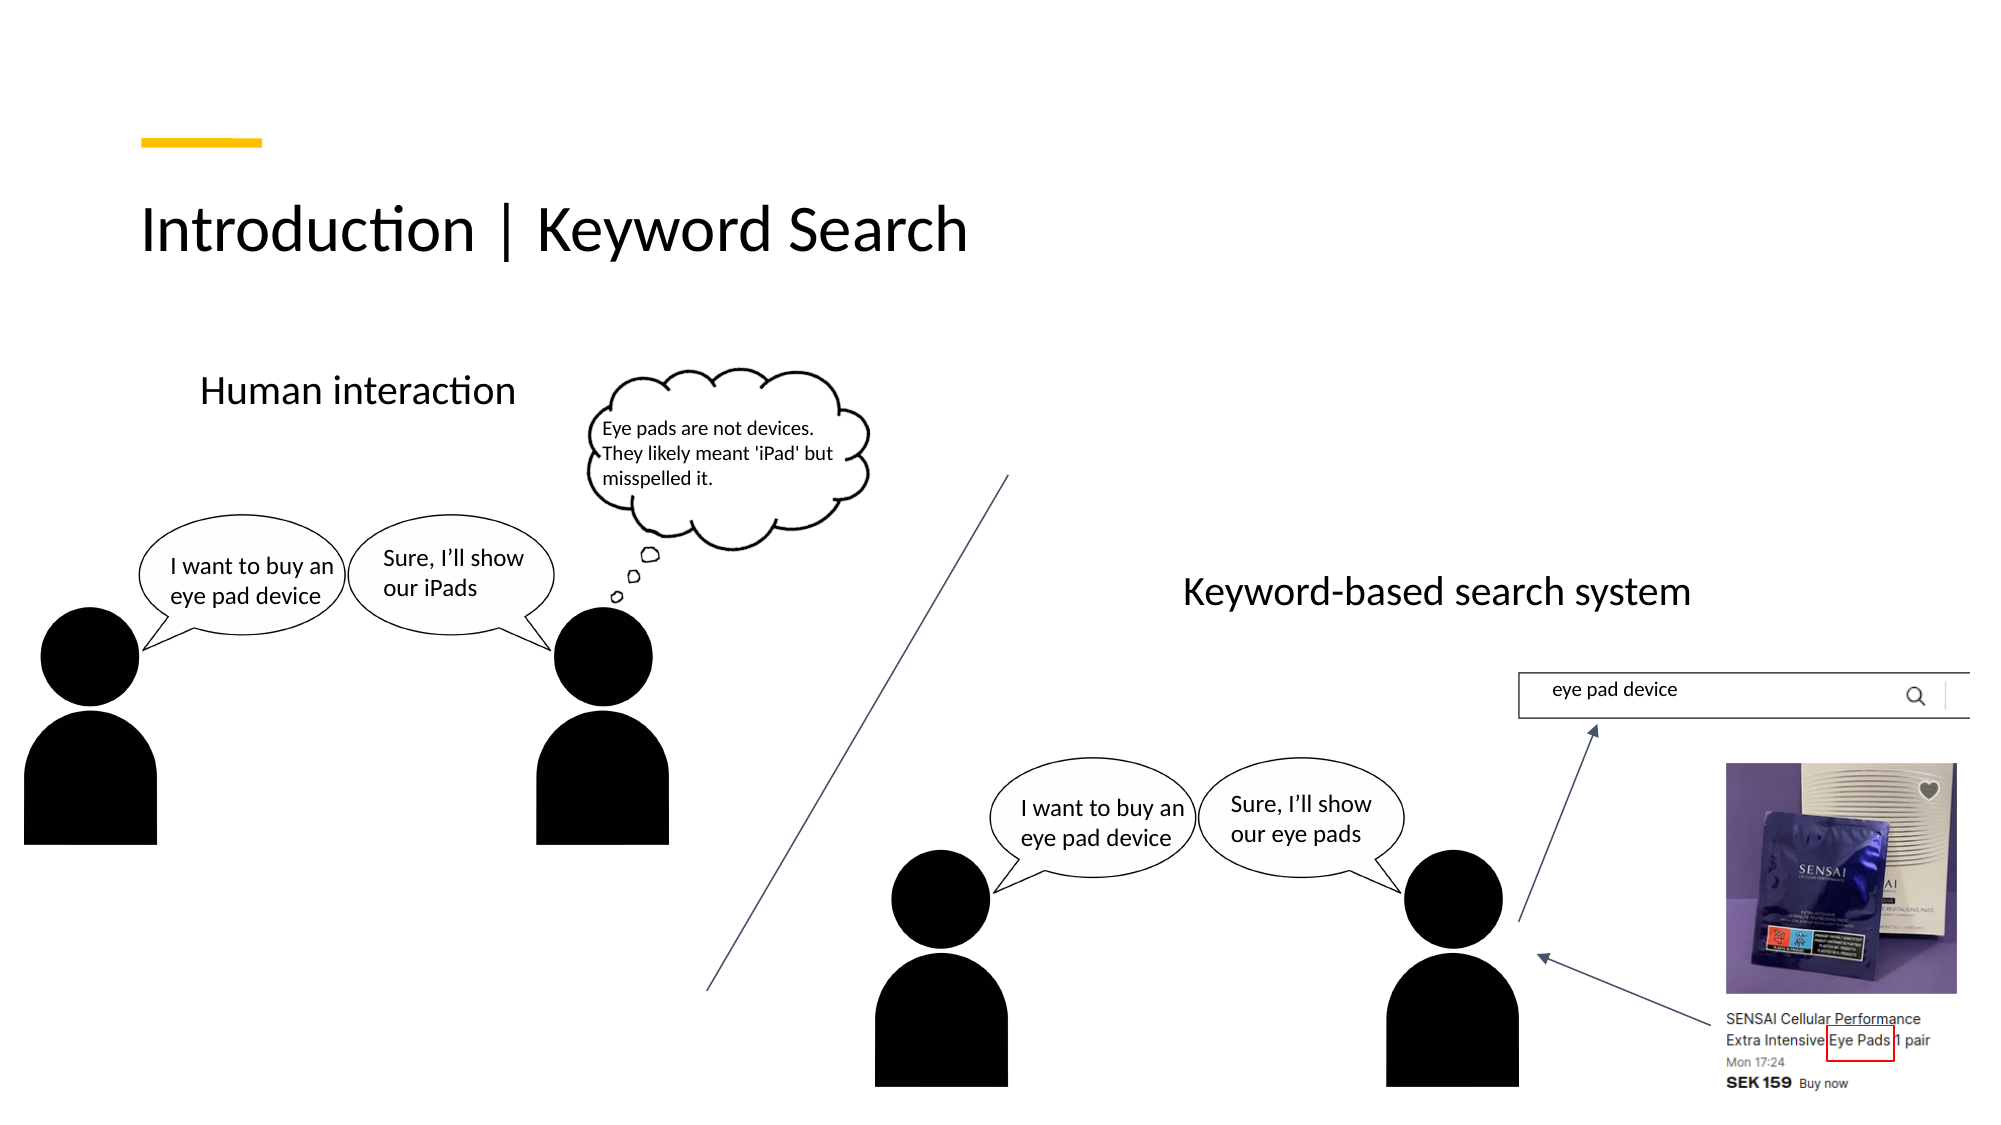

# Introduction | Keyword Search
Human interaction
Eye pads are not devices.
They likely meant 'iPad' but misspelled it.
Sure, I’ll show
our iPads
I want to buy an
eye pad device
Keyword-based search system
eye pad device
Sure, I’ll show
our eye pads
I want to buy an
eye pad device